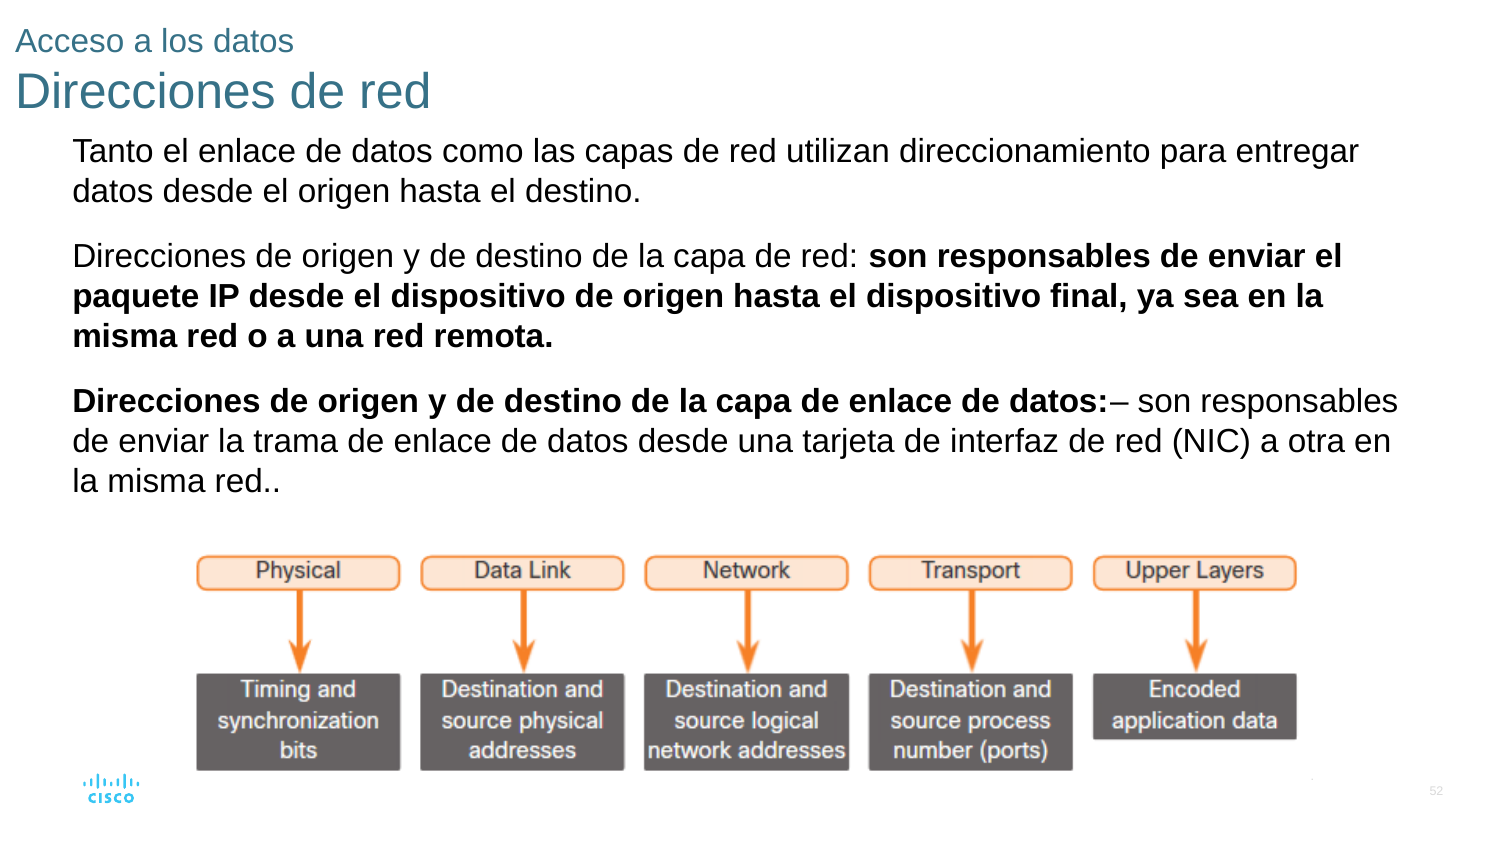

# Acceso a los datos Direcciones de red
Tanto el enlace de datos como las capas de red utilizan direccionamiento para entregar datos desde el origen hasta el destino.
Direcciones de origen y de destino de la capa de red: son responsables de enviar el paquete IP desde el dispositivo de origen hasta el dispositivo final, ya sea en la misma red o a una red remota.
Direcciones de origen y de destino de la capa de enlace de datos:– son responsables de enviar la trama de enlace de datos desde una tarjeta de interfaz de red (NIC) a otra en la misma red..